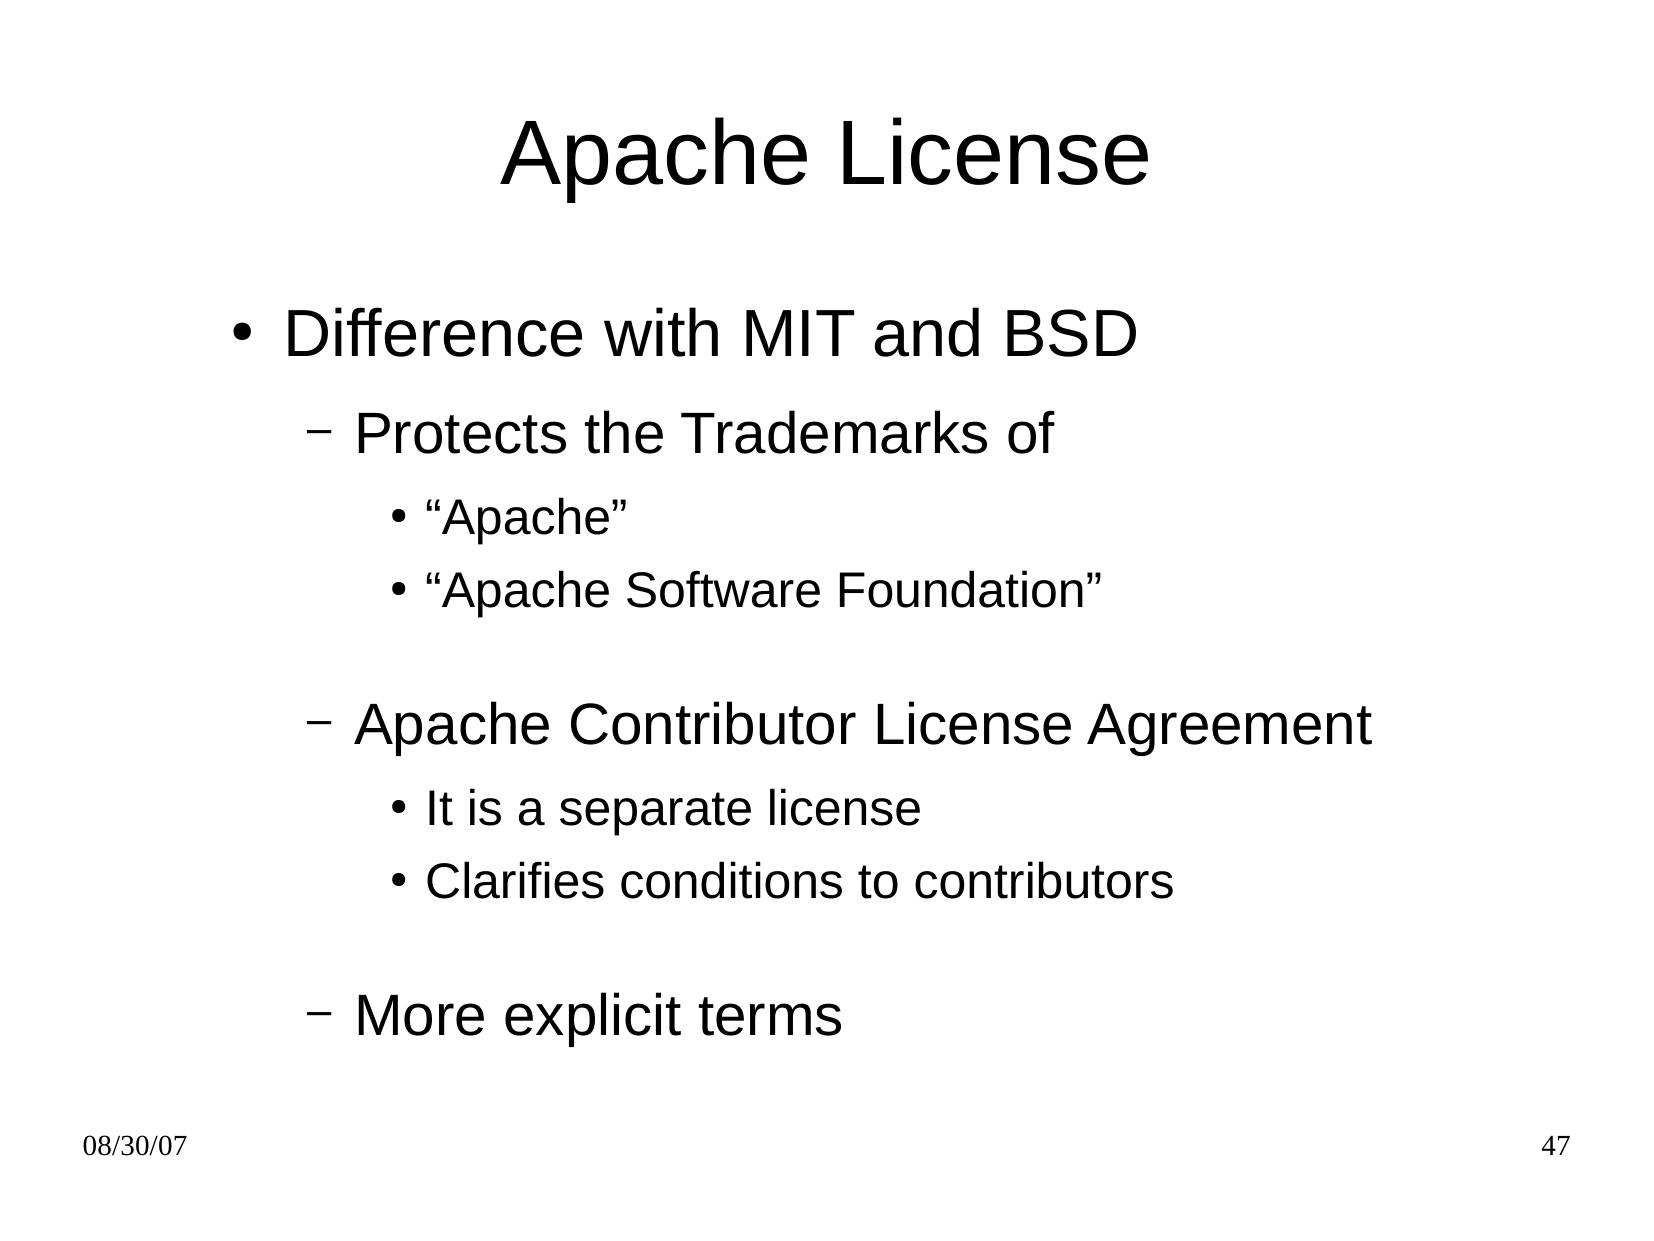

# Apache License
Difference with MIT and BSD
Protects the Trademarks of
“Apache”
“Apache Software Foundation”
Apache Contributor License Agreement
It is a separate license
Clarifies conditions to contributors
More explicit terms
08/30/07
47